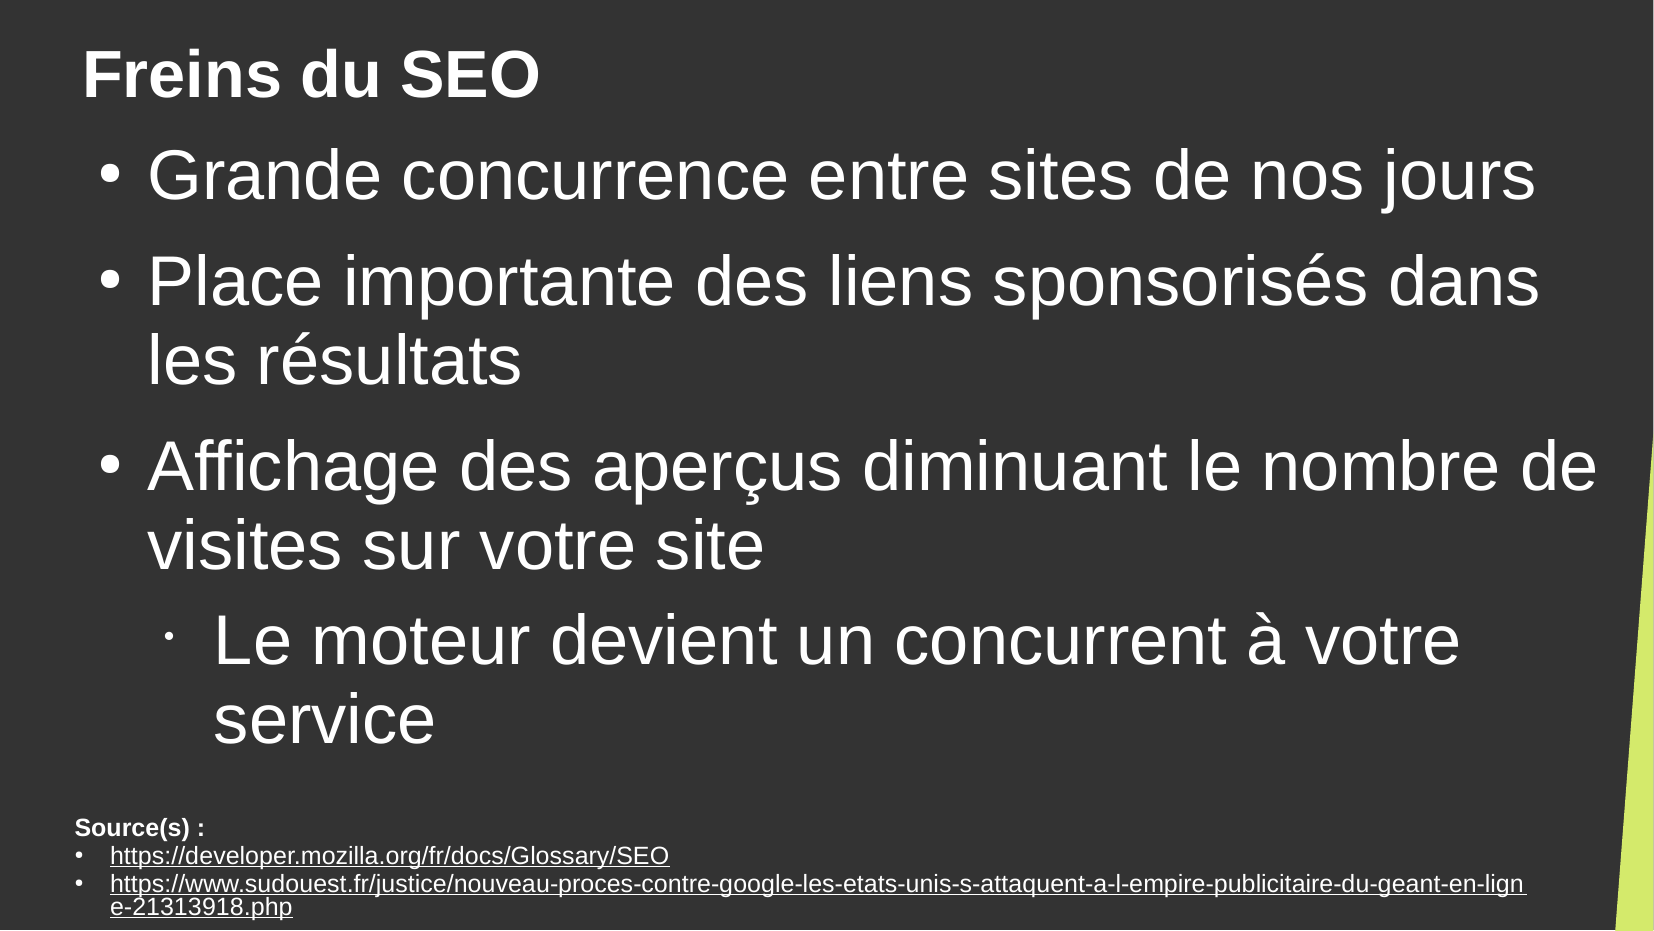

# Freins du SEO
Grande concurrence entre sites de nos jours
Place importante des liens sponsorisés dans les résultats
Affichage des aperçus diminuant le nombre de visites sur votre site
Le moteur devient un concurrent à votre service
Source(s) :
https://developer.mozilla.org/fr/docs/Glossary/SEO
https://www.sudouest.fr/justice/nouveau-proces-contre-google-les-etats-unis-s-attaquent-a-l-empire-publicitaire-du-geant-en-ligne-21313918.php